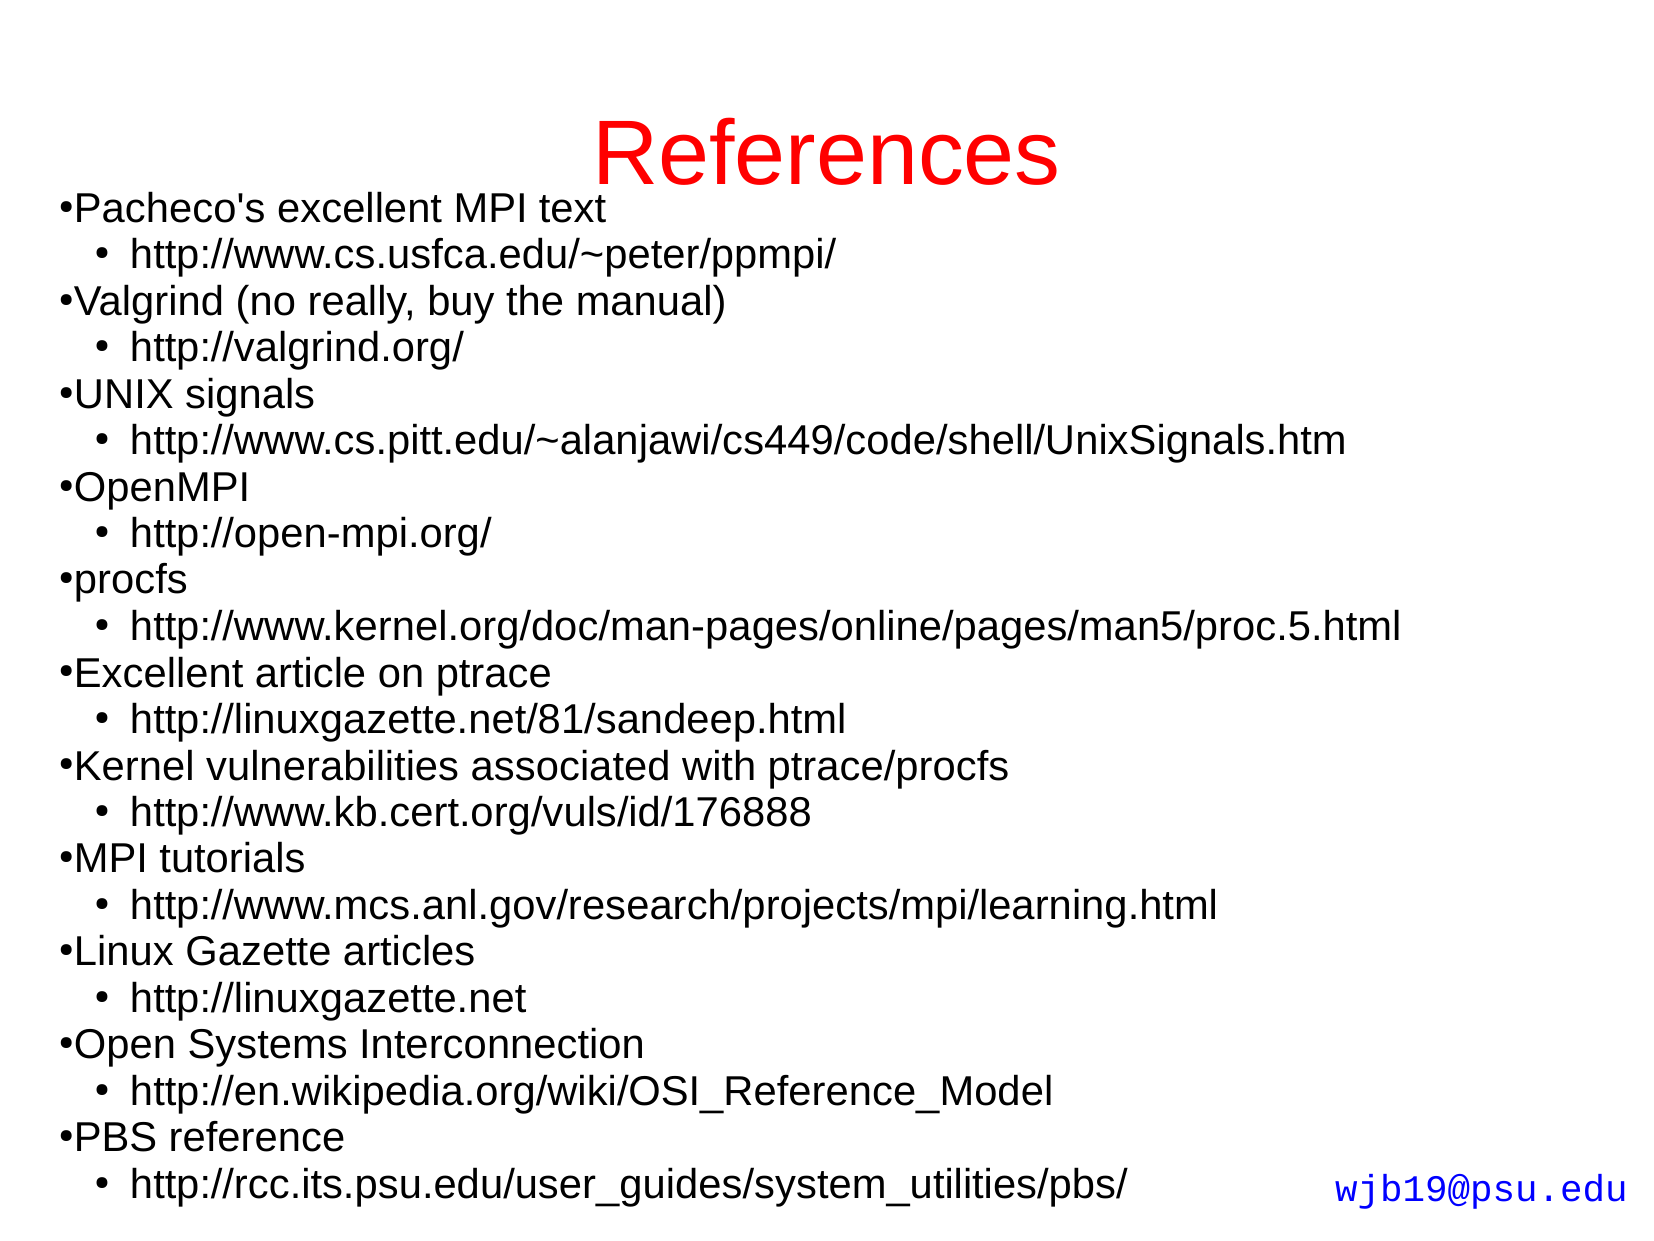

# References
Pacheco's excellent MPI text
http://www.cs.usfca.edu/~peter/ppmpi/
Valgrind (no really, buy the manual)
http://valgrind.org/
UNIX signals
http://www.cs.pitt.edu/~alanjawi/cs449/code/shell/UnixSignals.htm
OpenMPI
http://open-mpi.org/
procfs
http://www.kernel.org/doc/man-pages/online/pages/man5/proc.5.html
Excellent article on ptrace
http://linuxgazette.net/81/sandeep.html
Kernel vulnerabilities associated with ptrace/procfs
http://www.kb.cert.org/vuls/id/176888
MPI tutorials
http://www.mcs.anl.gov/research/projects/mpi/learning.html
Linux Gazette articles
http://linuxgazette.net
Open Systems Interconnection
http://en.wikipedia.org/wiki/OSI_Reference_Model
PBS reference
http://rcc.its.psu.edu/user_guides/system_utilities/pbs/
wjb19@psu.edu